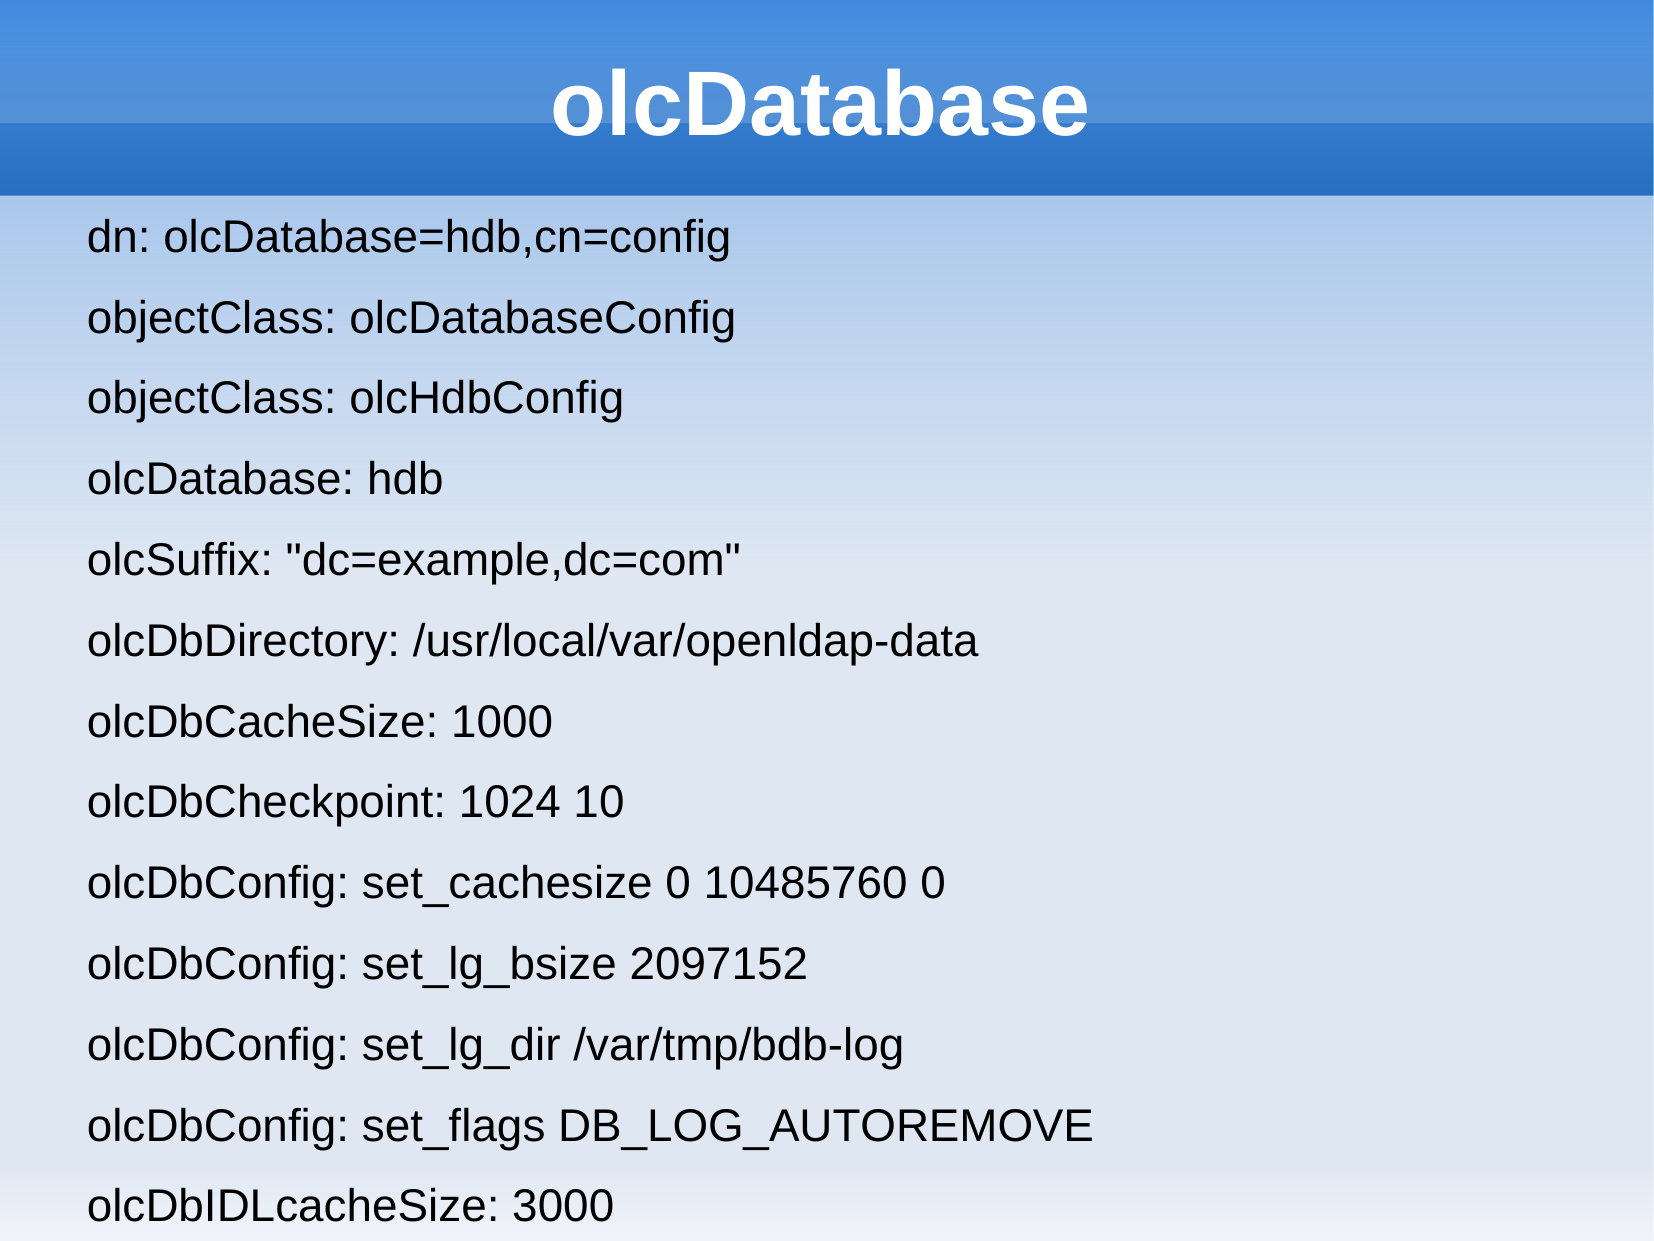

# olcDatabase
dn: olcDatabase=hdb,cn=config
objectClass: olcDatabaseConfig
objectClass: olcHdbConfig
olcDatabase: hdb
olcSuffix: "dc=example,dc=com"
olcDbDirectory: /usr/local/var/openldap-data
olcDbCacheSize: 1000
olcDbCheckpoint: 1024 10
olcDbConfig: set_cachesize 0 10485760 0
olcDbConfig: set_lg_bsize 2097152
olcDbConfig: set_lg_dir /var/tmp/bdb-log
olcDbConfig: set_flags DB_LOG_AUTOREMOVE
olcDbIDLcacheSize: 3000